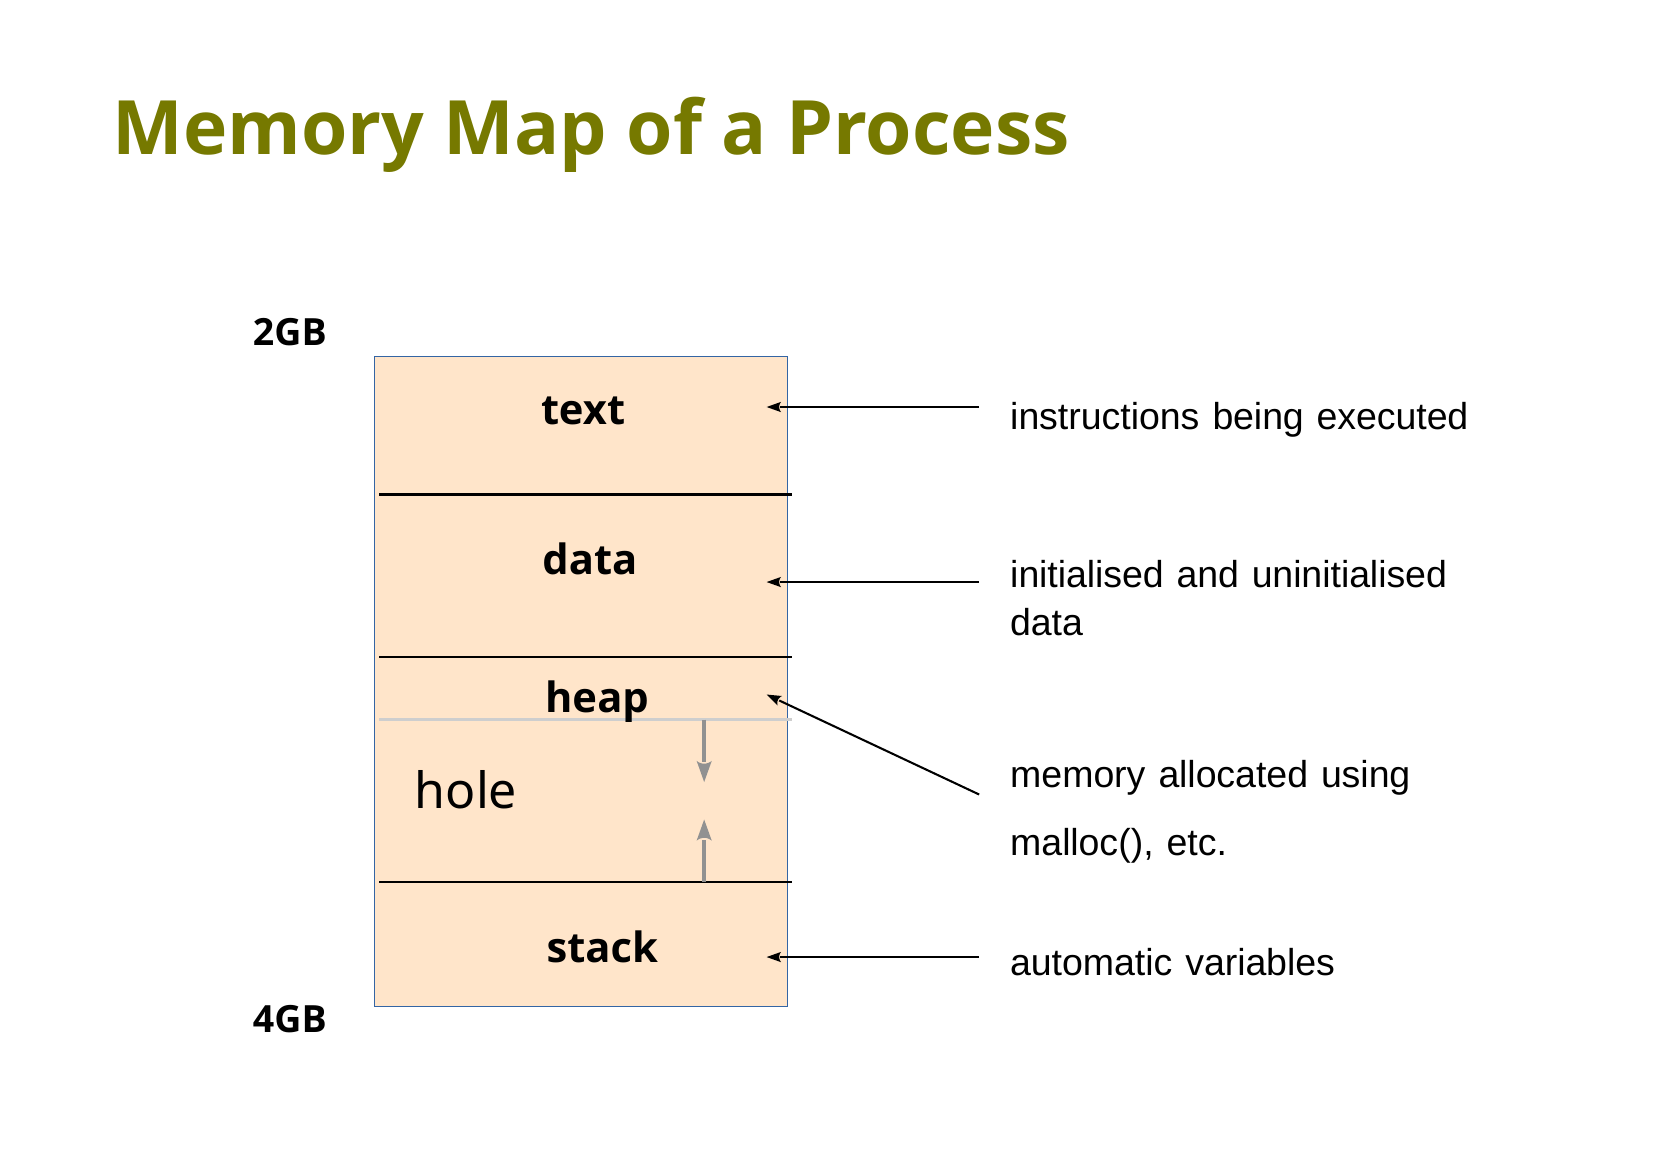

Memory Map of a Process
2GB
4GB
instructions being executed
text
data
initialised and uninitialised data
heap
memory allocated using malloc(), etc.
hole
stack
automatic variables